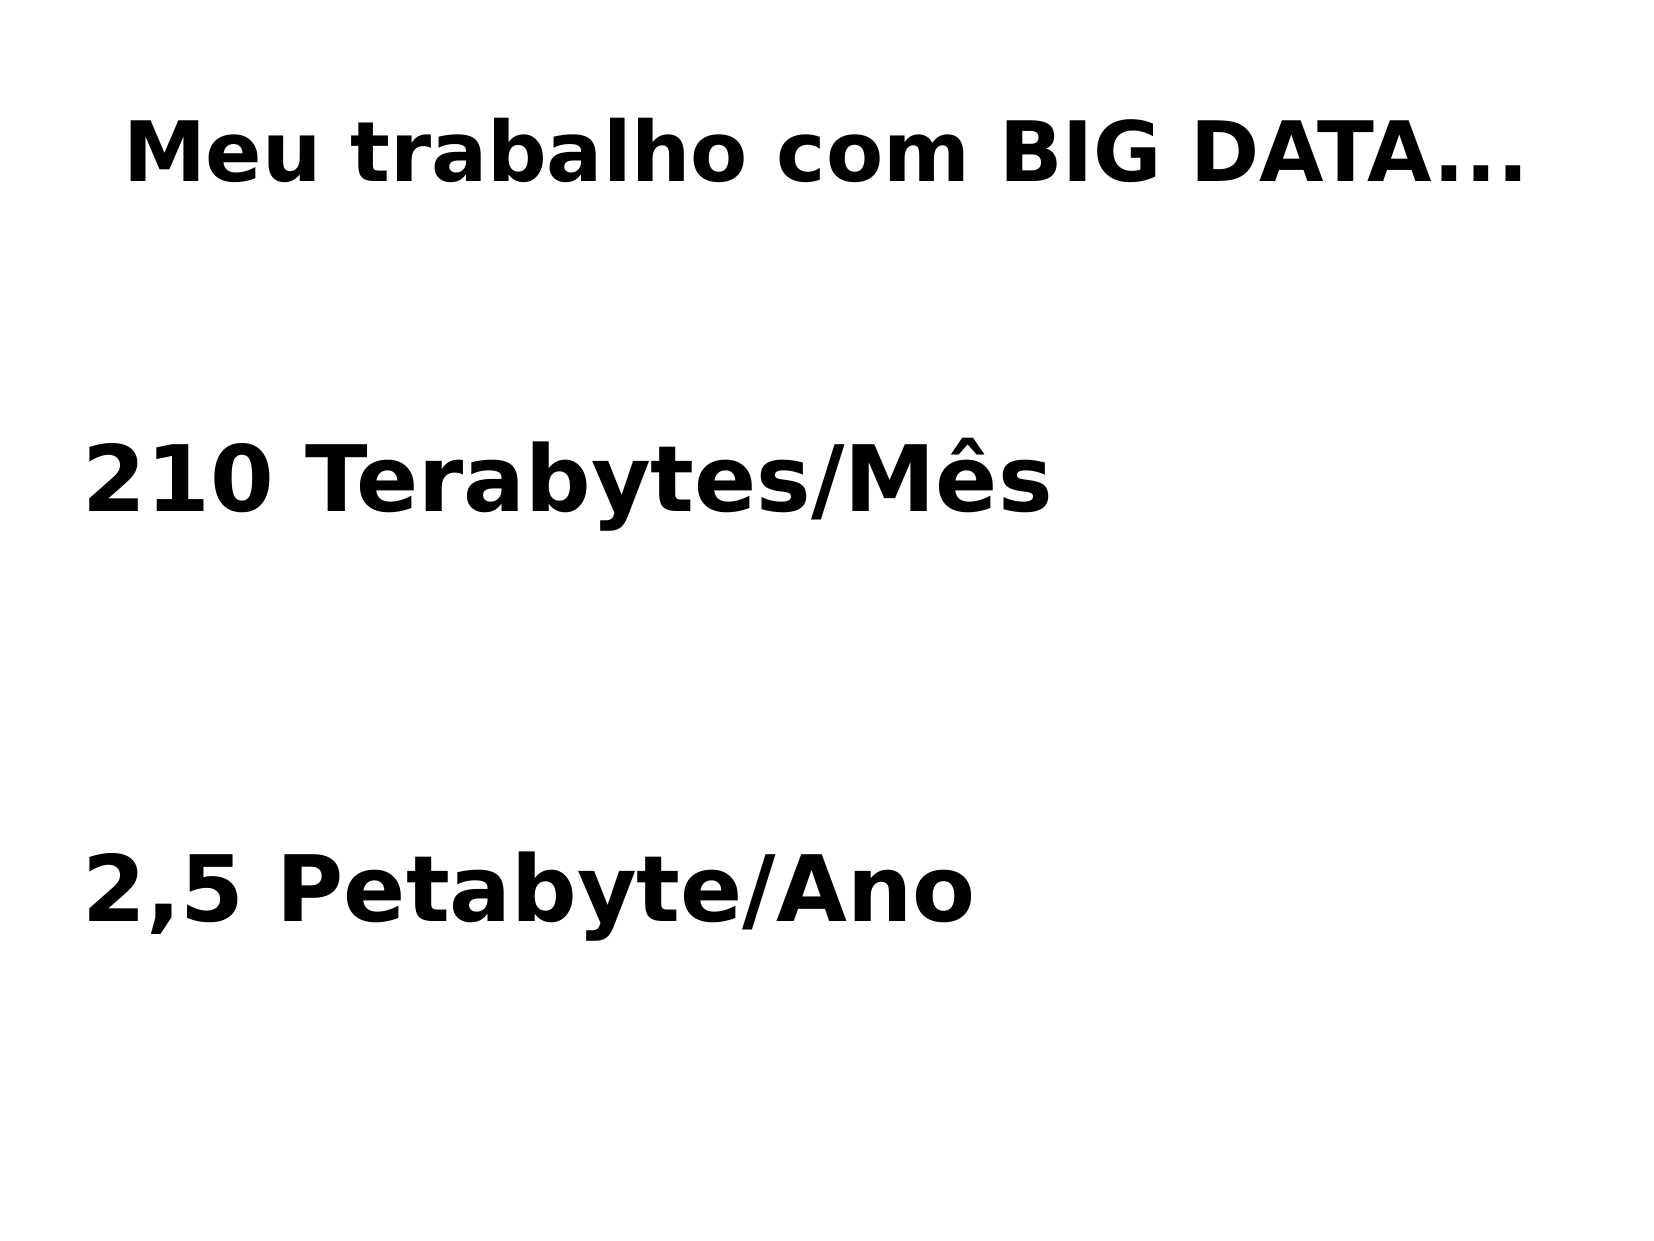

# Meu trabalho com BIG DATA...
210 Terabytes/Mês
2,5 Petabyte/Ano